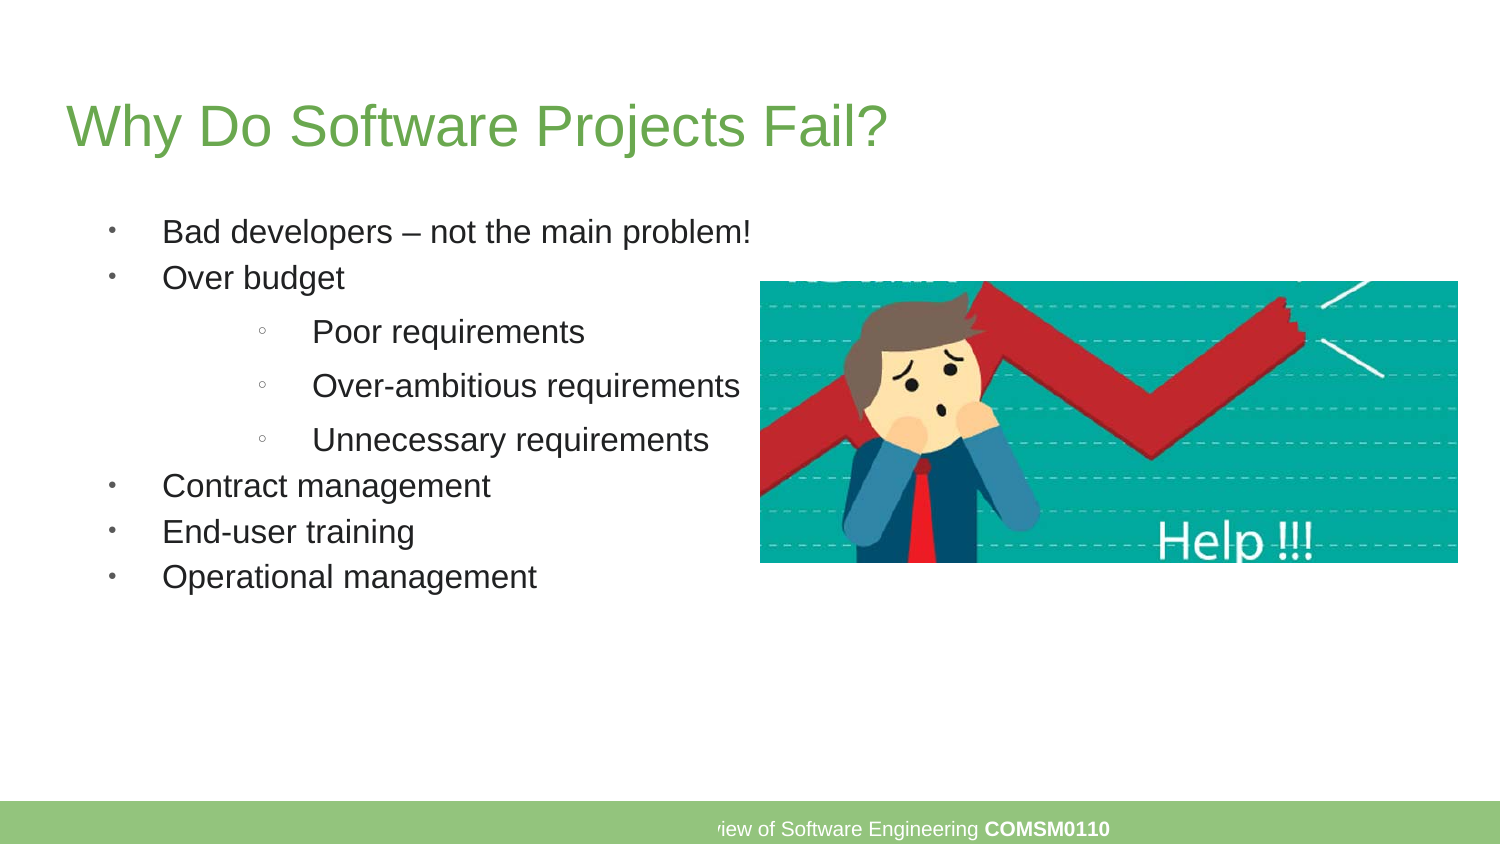

# Why Do Software Projects Fail?
Bad developers – not the main problem!
Over budget
Poor requirements
Over-ambitious requirements
Unnecessary requirements
Contract management
End-user training
Operational management